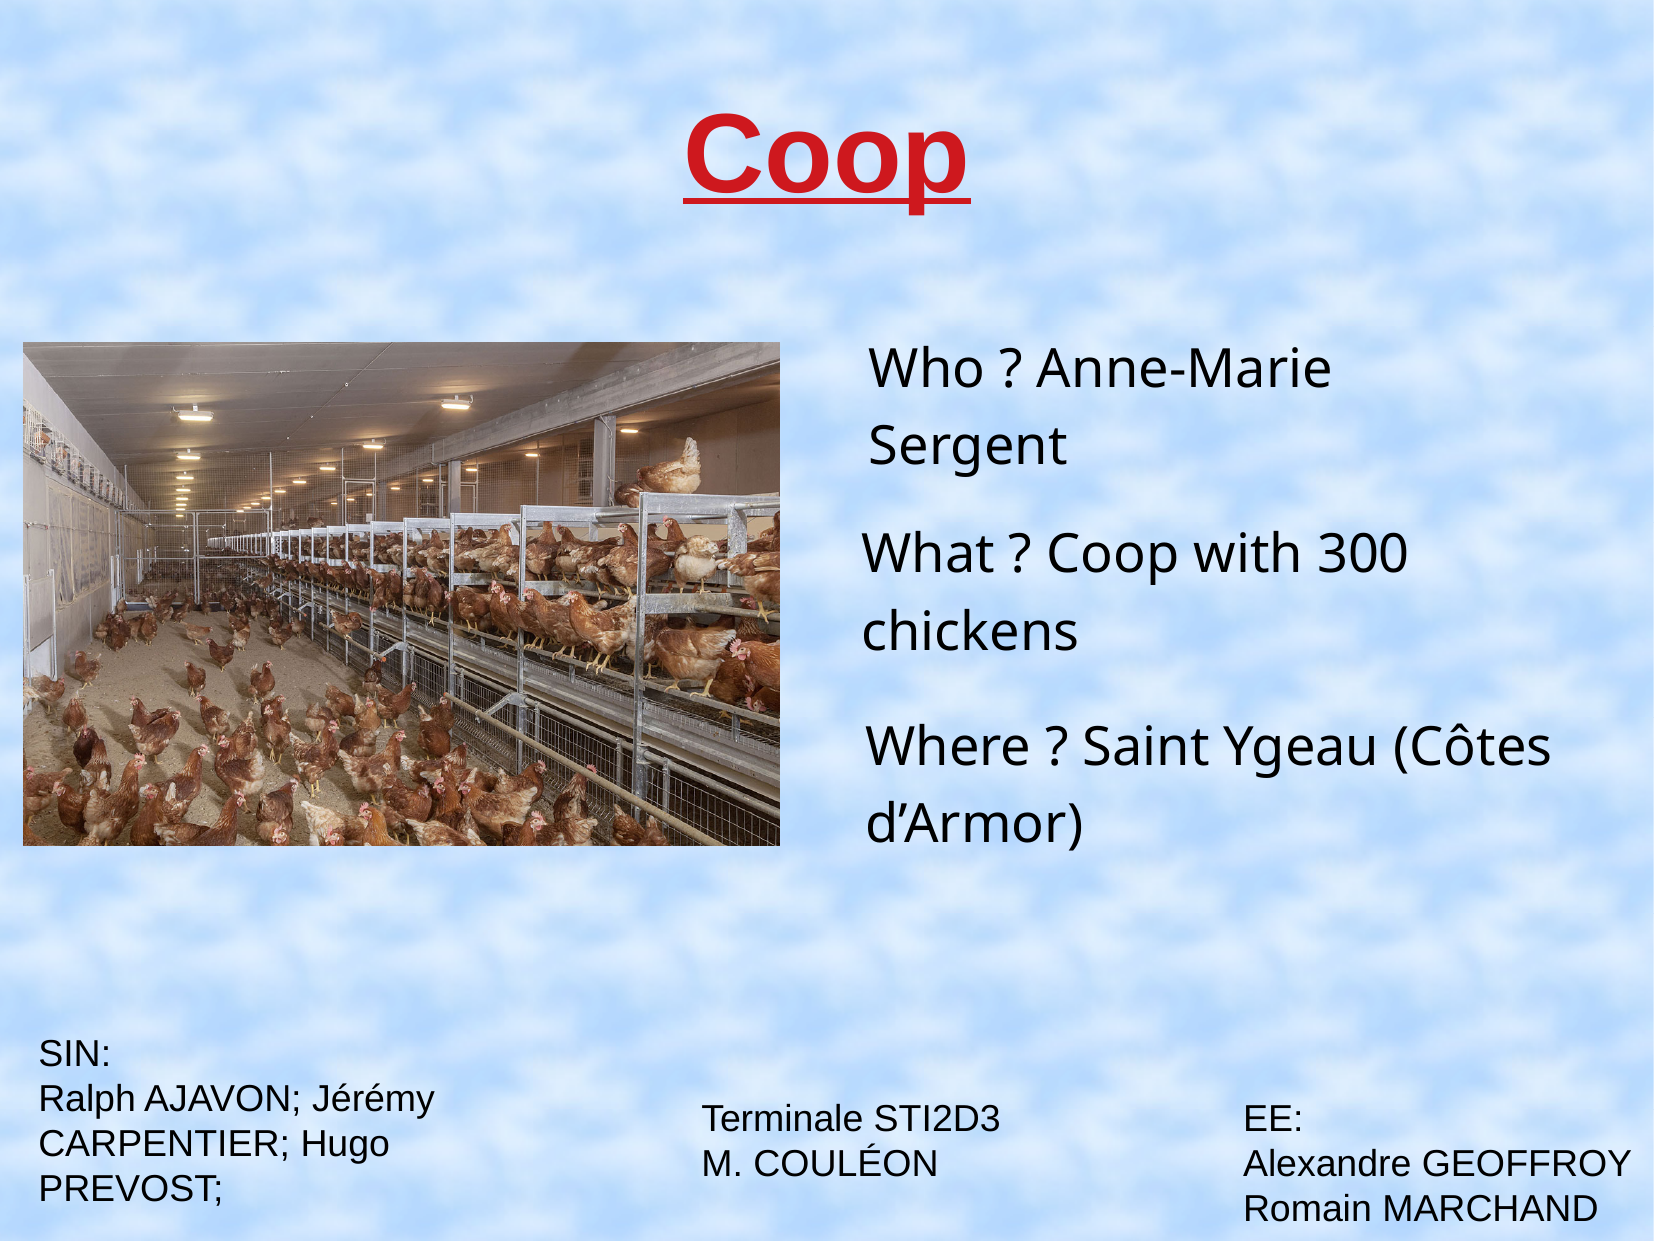

# Coop
Who ? Anne-Marie Sergent
What ? Coop with 300 chickens
Where ? Saint Ygeau (Côtes d’Armor)
SIN:
Ralph AJAVON; Jérémy CARPENTIER; Hugo PREVOST;
Terminale STI2D3
M. COULÉON
EE:
Alexandre GEOFFROY
Romain MARCHAND